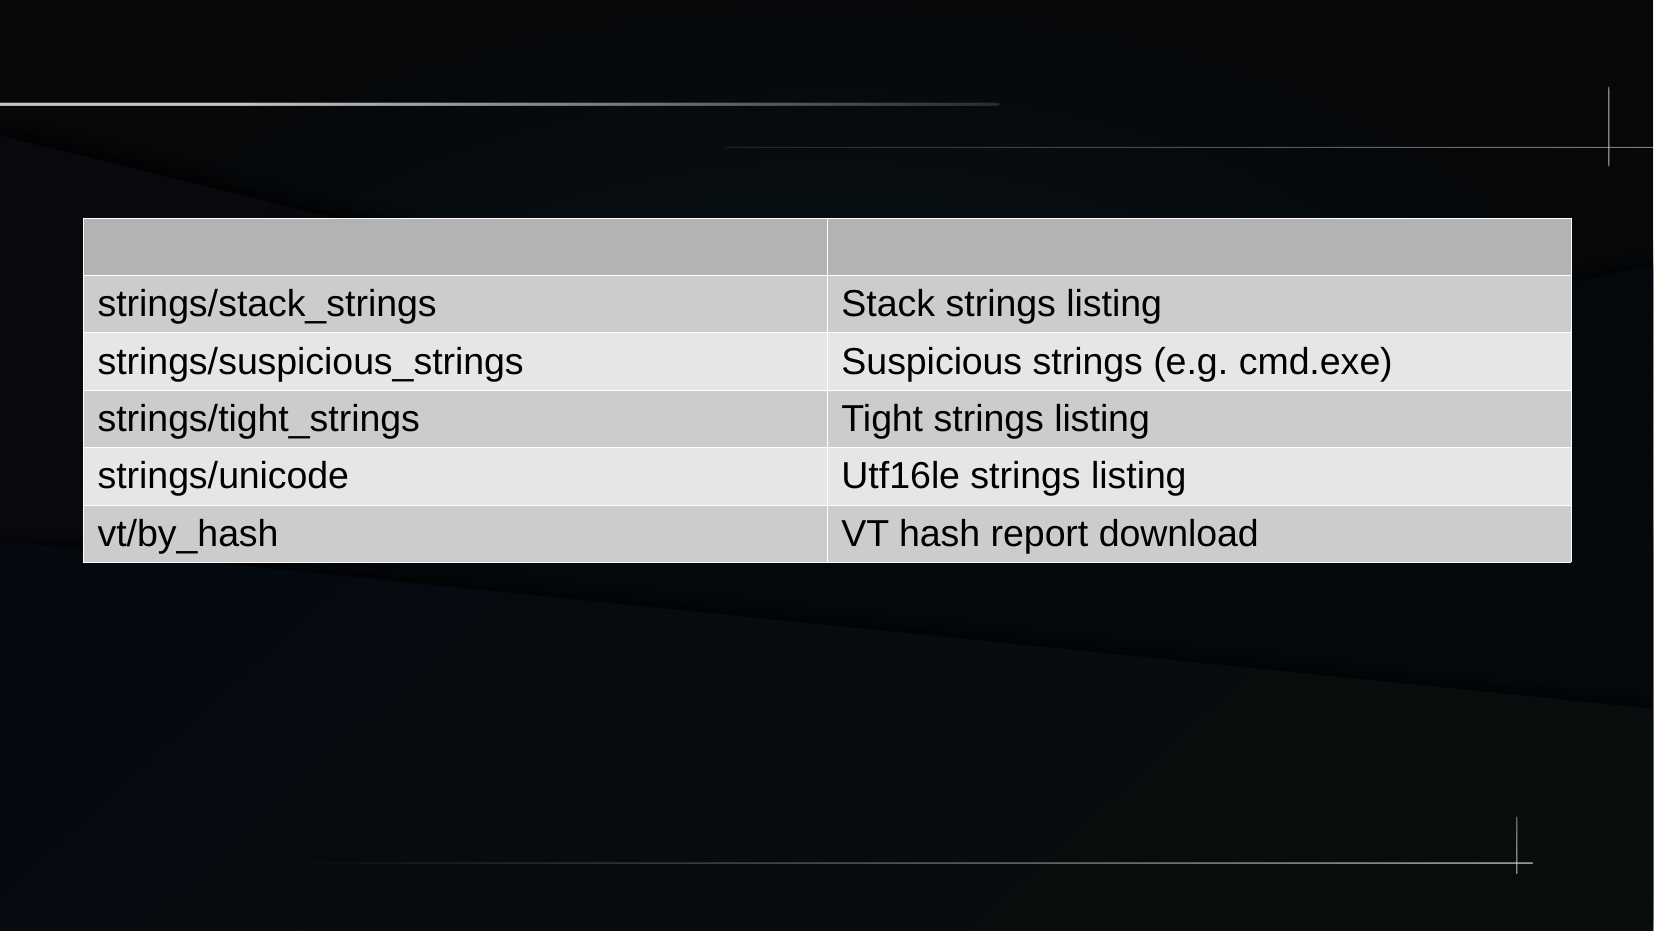

#
| | |
| --- | --- |
| strings/stack\_strings | Stack strings listing |
| strings/suspicious\_strings | Suspicious strings (e.g. cmd.exe) |
| strings/tight\_strings | Tight strings listing |
| strings/unicode | Utf16le strings listing |
| vt/by\_hash | VT hash report download |